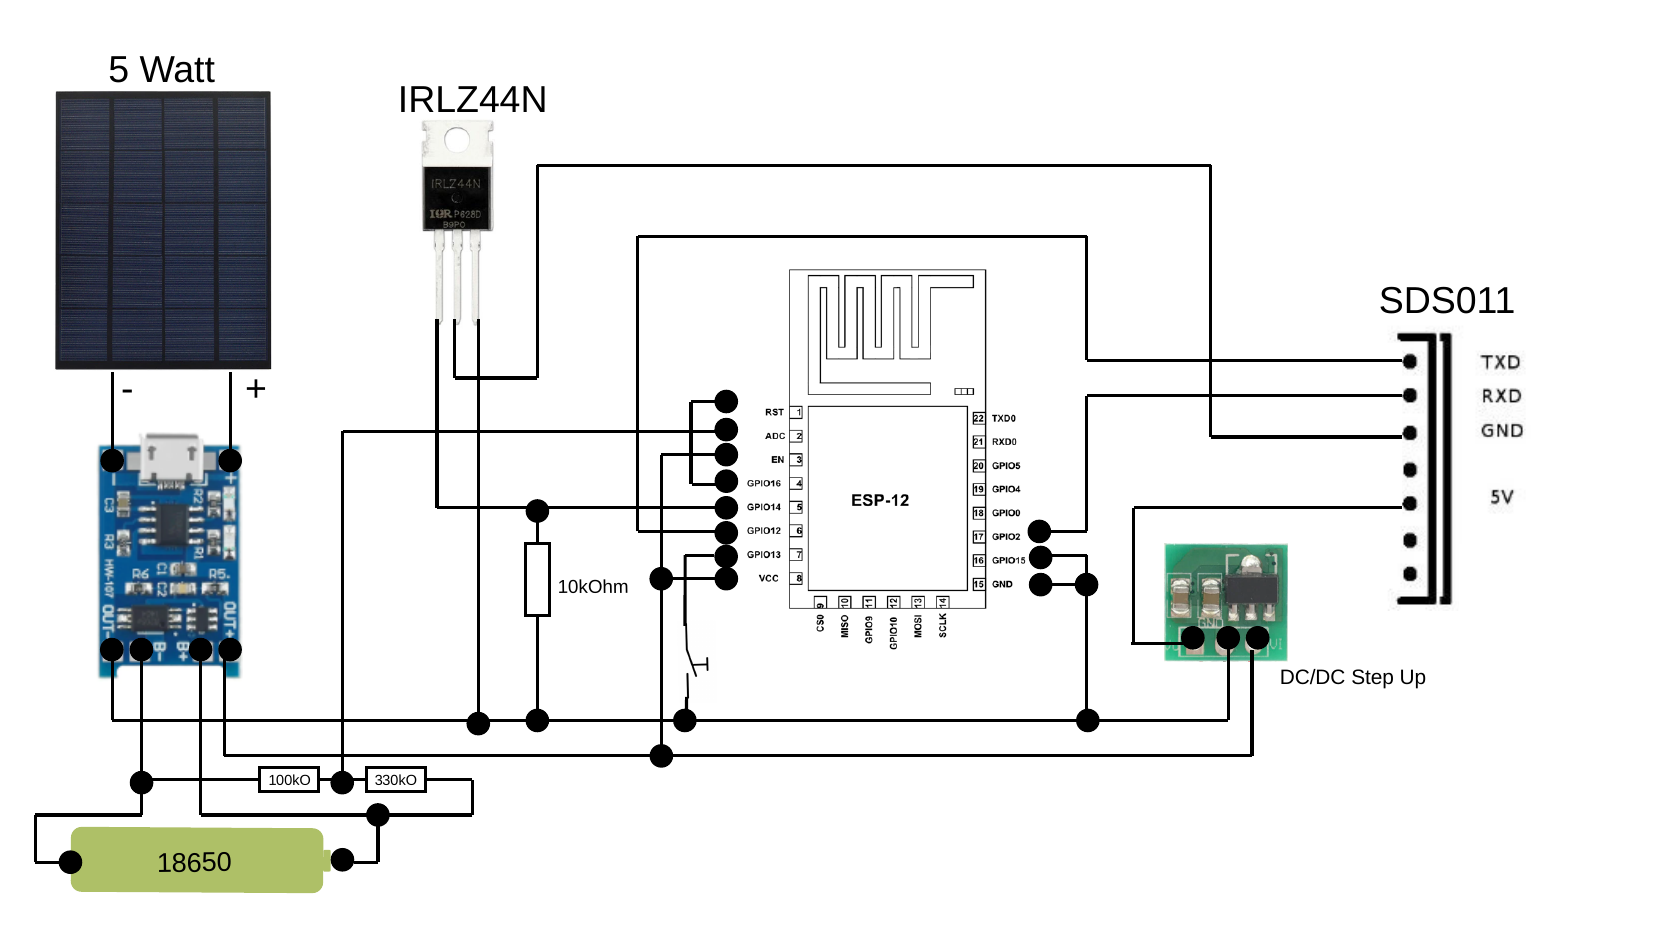

5 Watt
IRLZ44N
SDS011
-
+
10kOhm
DC/DC Step Up
100kO
330kO
18650